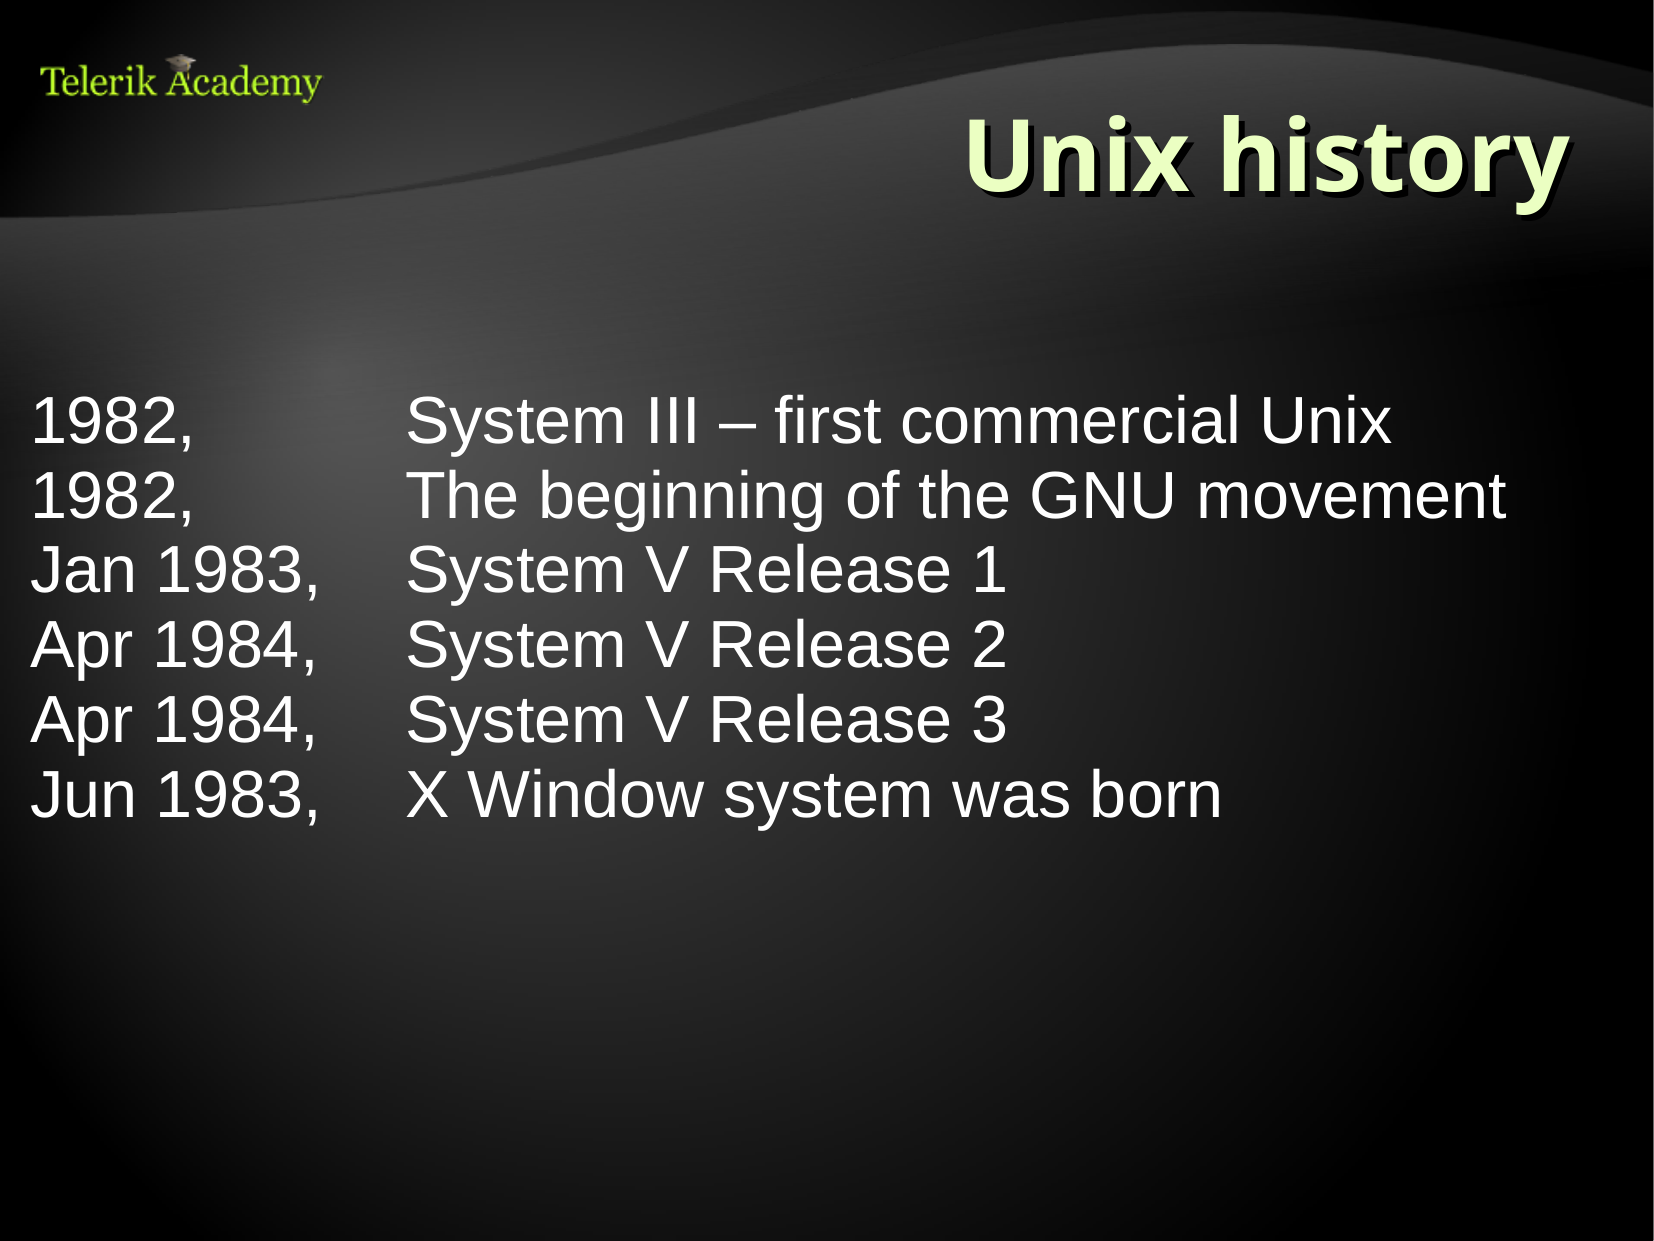

# Unix history
1982,			System III – first commercial Unix
1982,			The beginning of the GNU movement
Jan 1983,		System V Release 1
Apr 1984,		System V Release 2
Apr 1984,		System V Release 3
Jun 1983,		X Window system was born